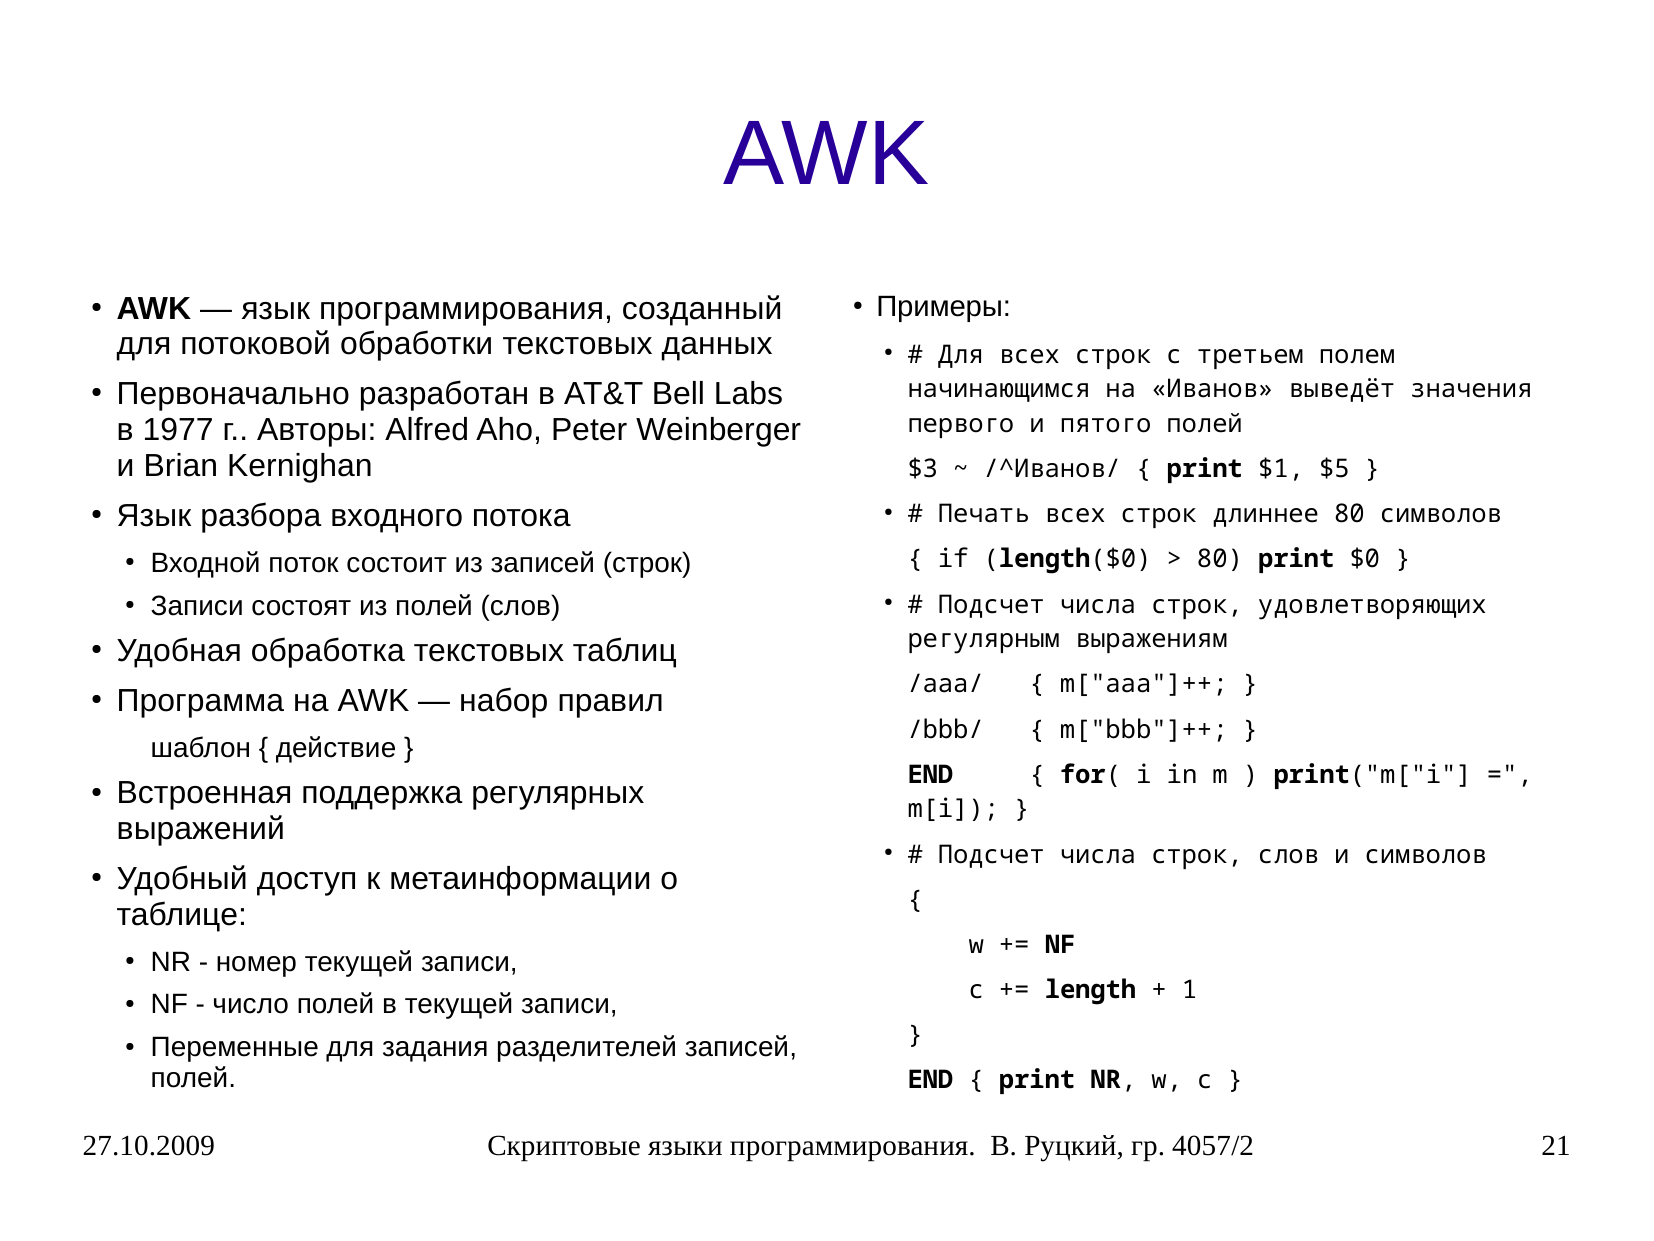

# AWK
AWK — язык программирования, созданный для потоковой обработки текстовых данных
Первоначально разработан в AT&T Bell Labs в 1977 г.. Авторы: Alfred Aho, Peter Weinberger и Brian Kernighan
Язык разбора входного потока
Входной поток состоит из записей (строк)
Записи состоят из полей (слов)
Удобная обработка текстовых таблиц
Программа на AWK — набор правил
шаблон { действие }
Встроенная поддержка регулярных выражений
Удобный доступ к метаинформации о таблице:
NR - номер текущей записи,
NF - число полей в текущей записи,
Переменные для задания разделителей записей, полей.
Примеры:
# Для всех строк с третьем полем начинающимся на «Иванов» выведёт значения первого и пятого полей
$3 ~ /^Иванов/ { print $1, $5 }
# Печать всех строк длиннее 80 символов
{ if (length($0) > 80) print $0 }
# Подсчет числа строк, удовлетворяющих регулярным выражениям
/aaa/ { m["aaa"]++; }
/bbb/ { m["bbb"]++; }
END { for( i in m ) print("m["i"] =", m[i]); }
# Подсчет числа строк, слов и символов
{
 w += NF
 c += length + 1
}
END { print NR, w, c }
27.10.2009
Скриптовые языки программирования. В. Руцкий, гр. 4057/2
21